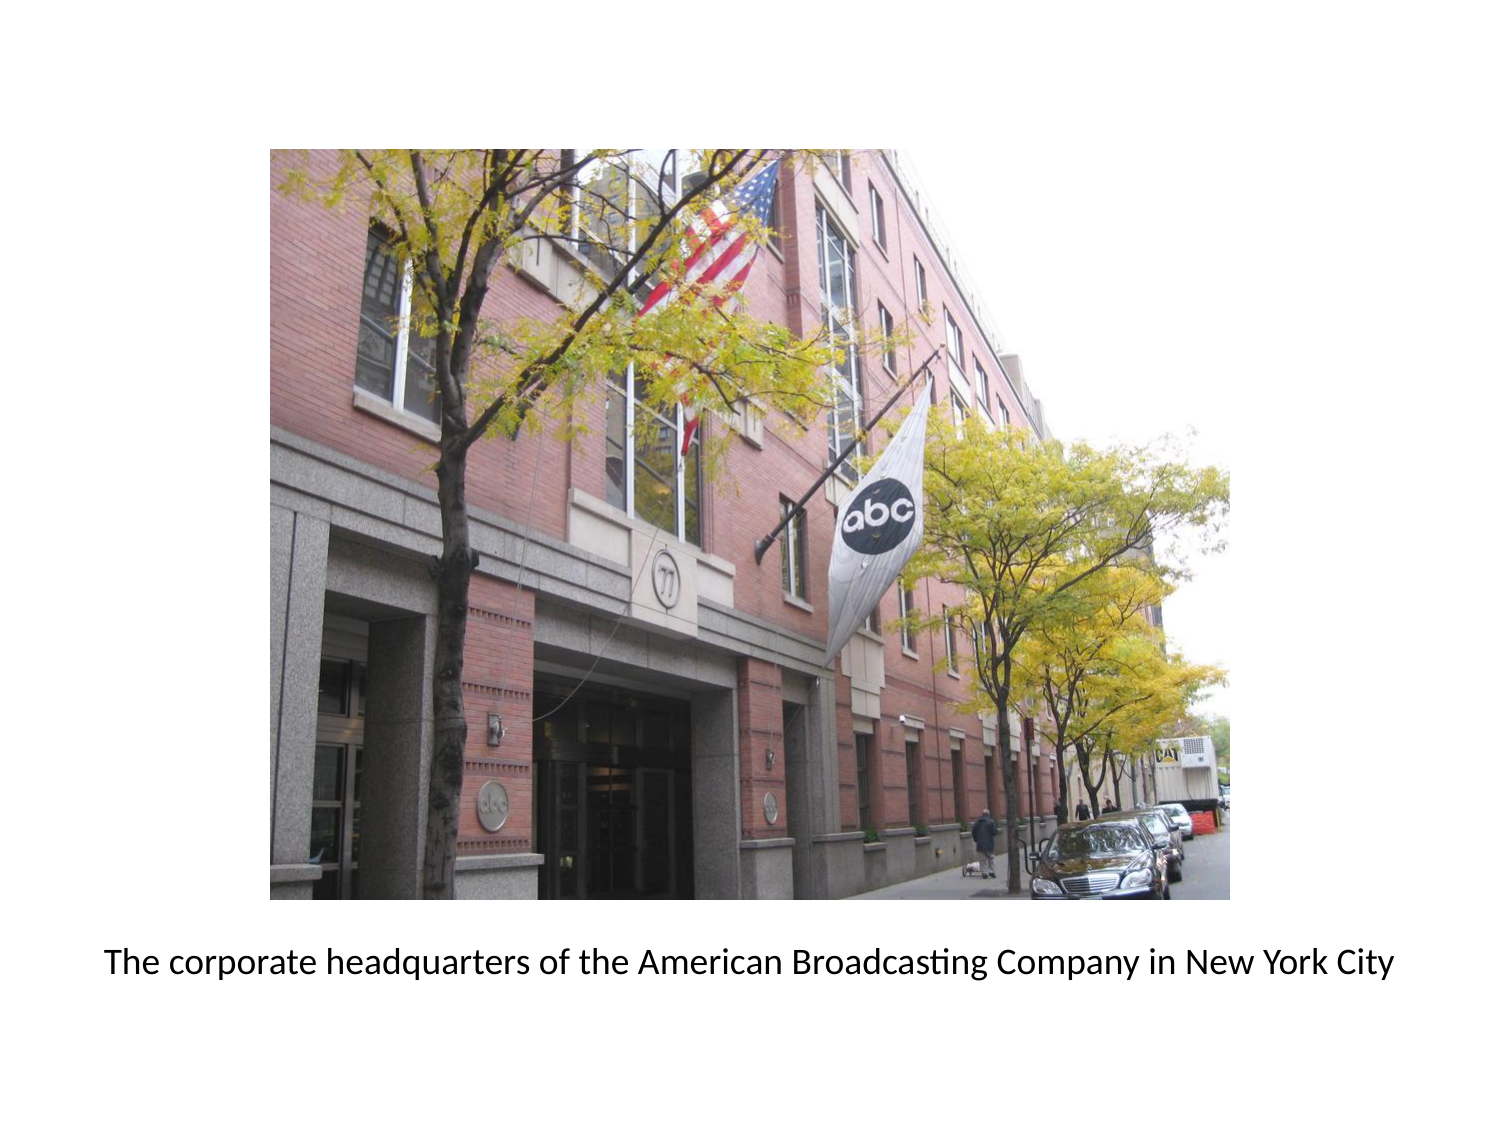

The corporate headquarters of the American Broadcasting Company in New York City